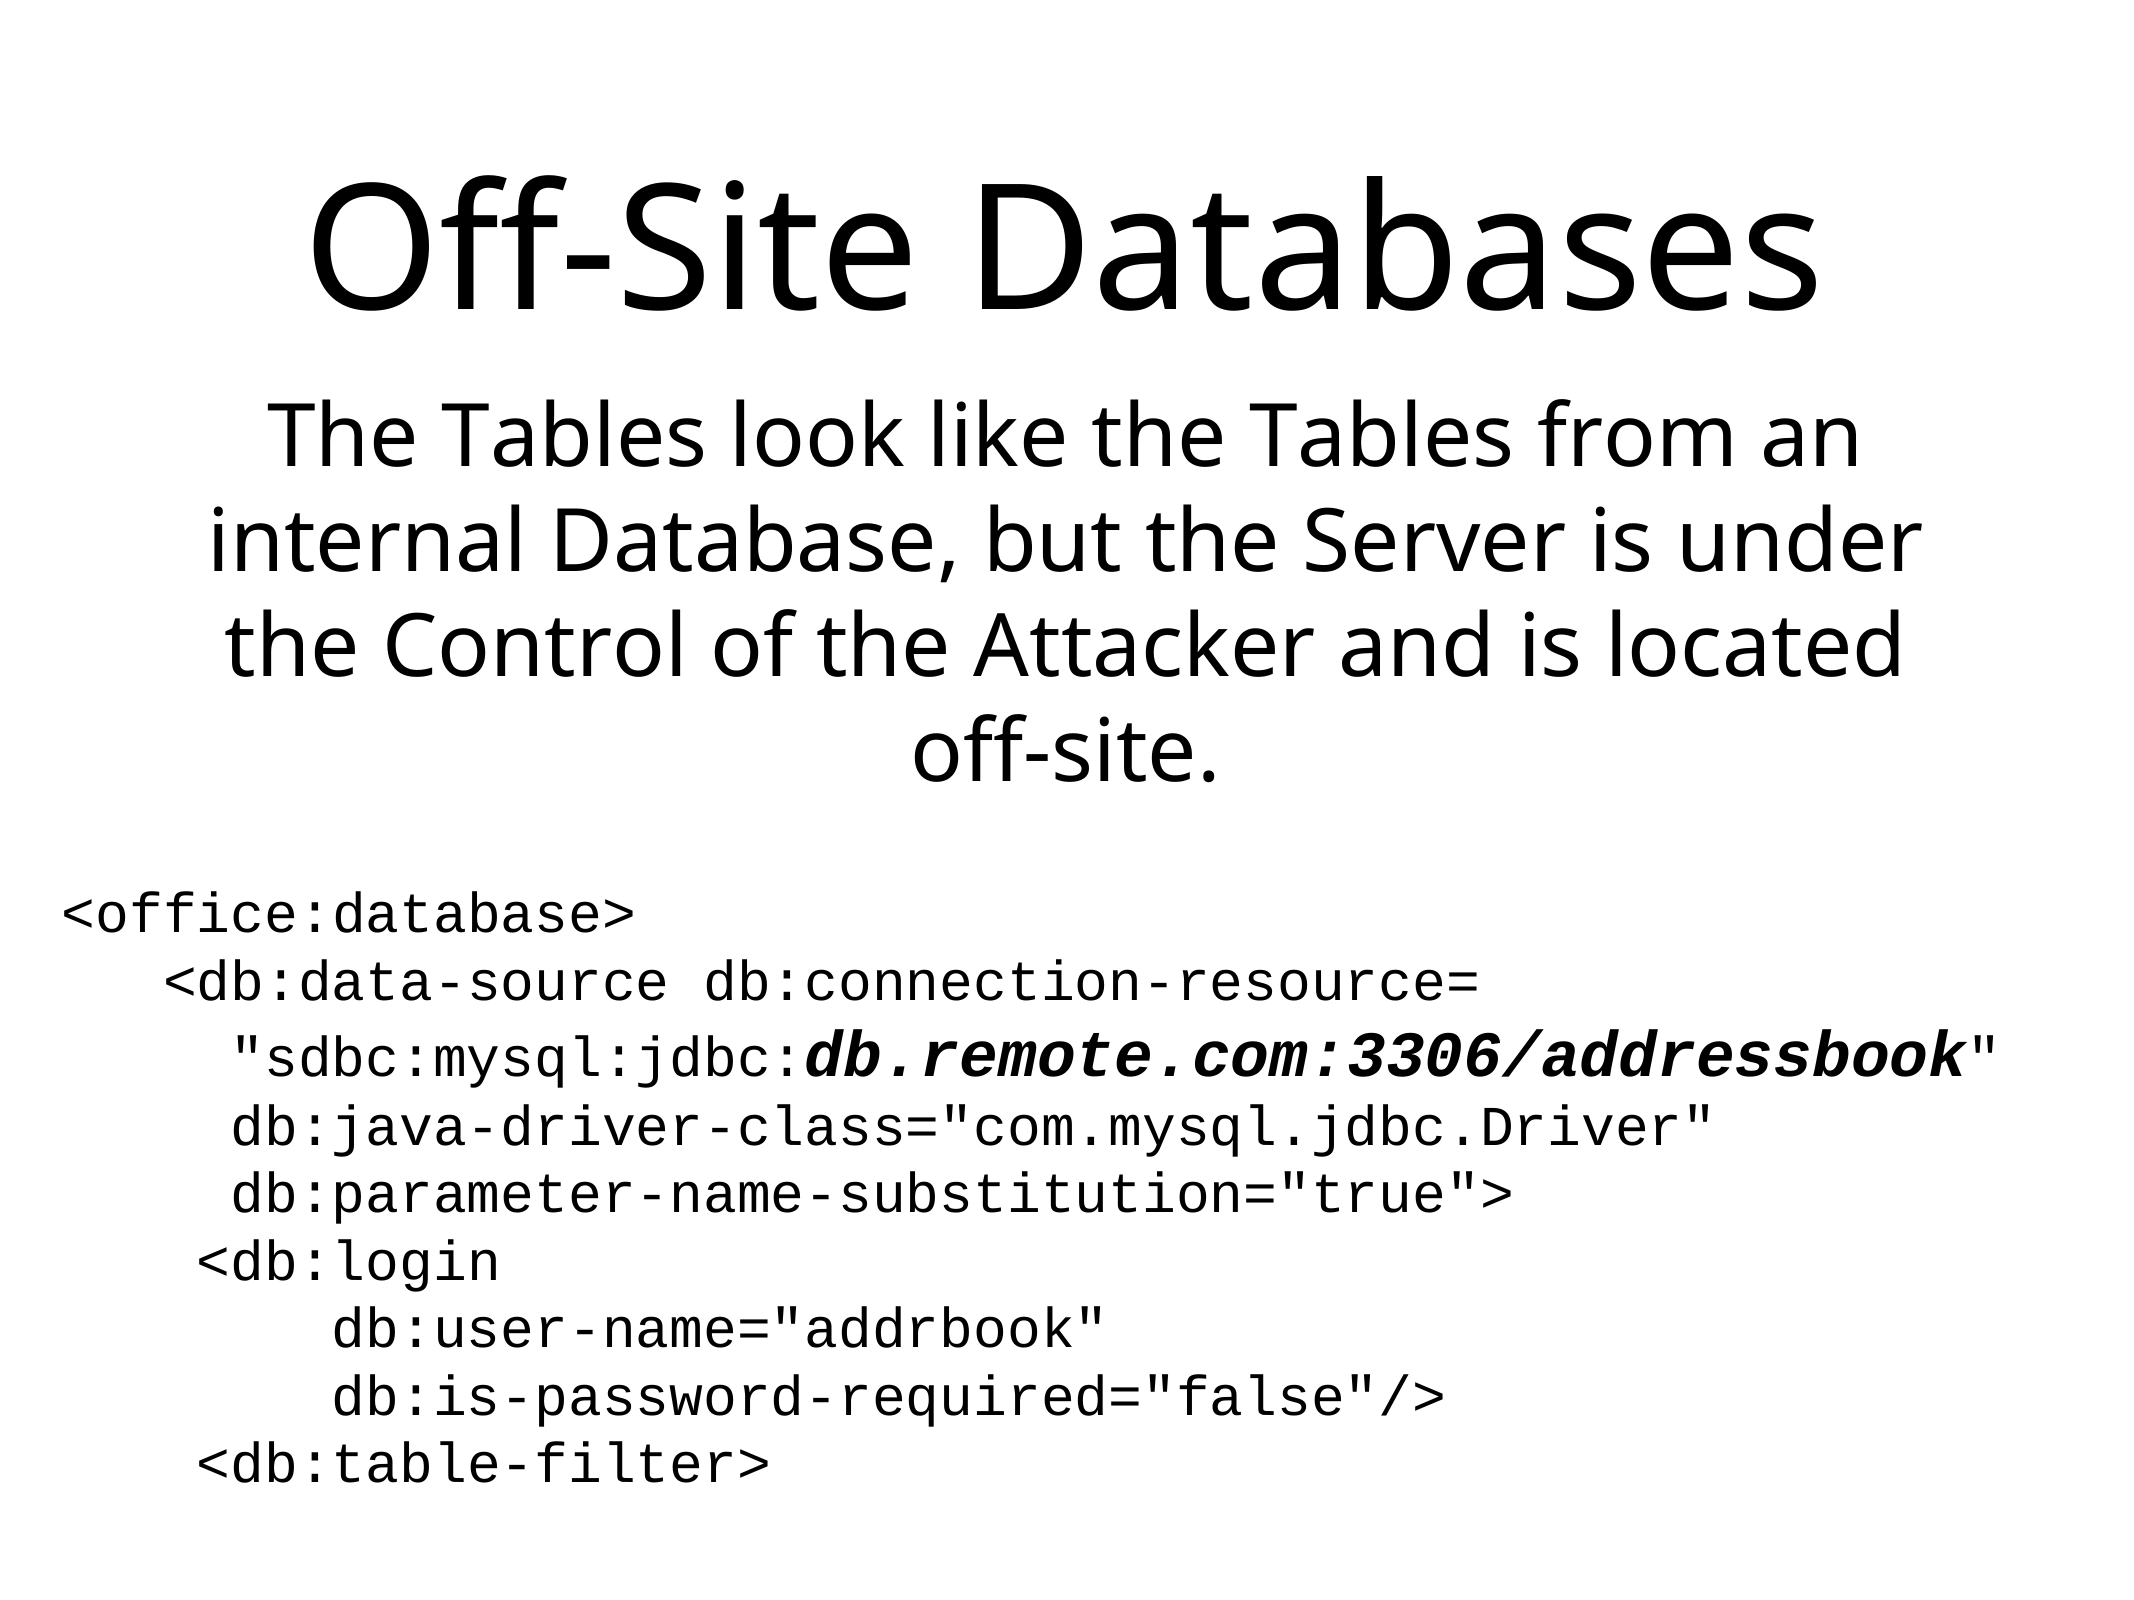

# Off-Site Databases
The Tables look like the Tables from an internal Database, but the Server is under the Control of the Attacker and is located off-site.
<office:database>
 <db:data-source db:connection-resource=
 "sdbc:mysql:jdbc:db.remote.com:3306/addressbook"
 db:java-driver-class="com.mysql.jdbc.Driver"
 db:parameter-name-substitution="true">
 <db:login
 db:user-name="addrbook"
 db:is-password-required="false"/>
 <db:table-filter>